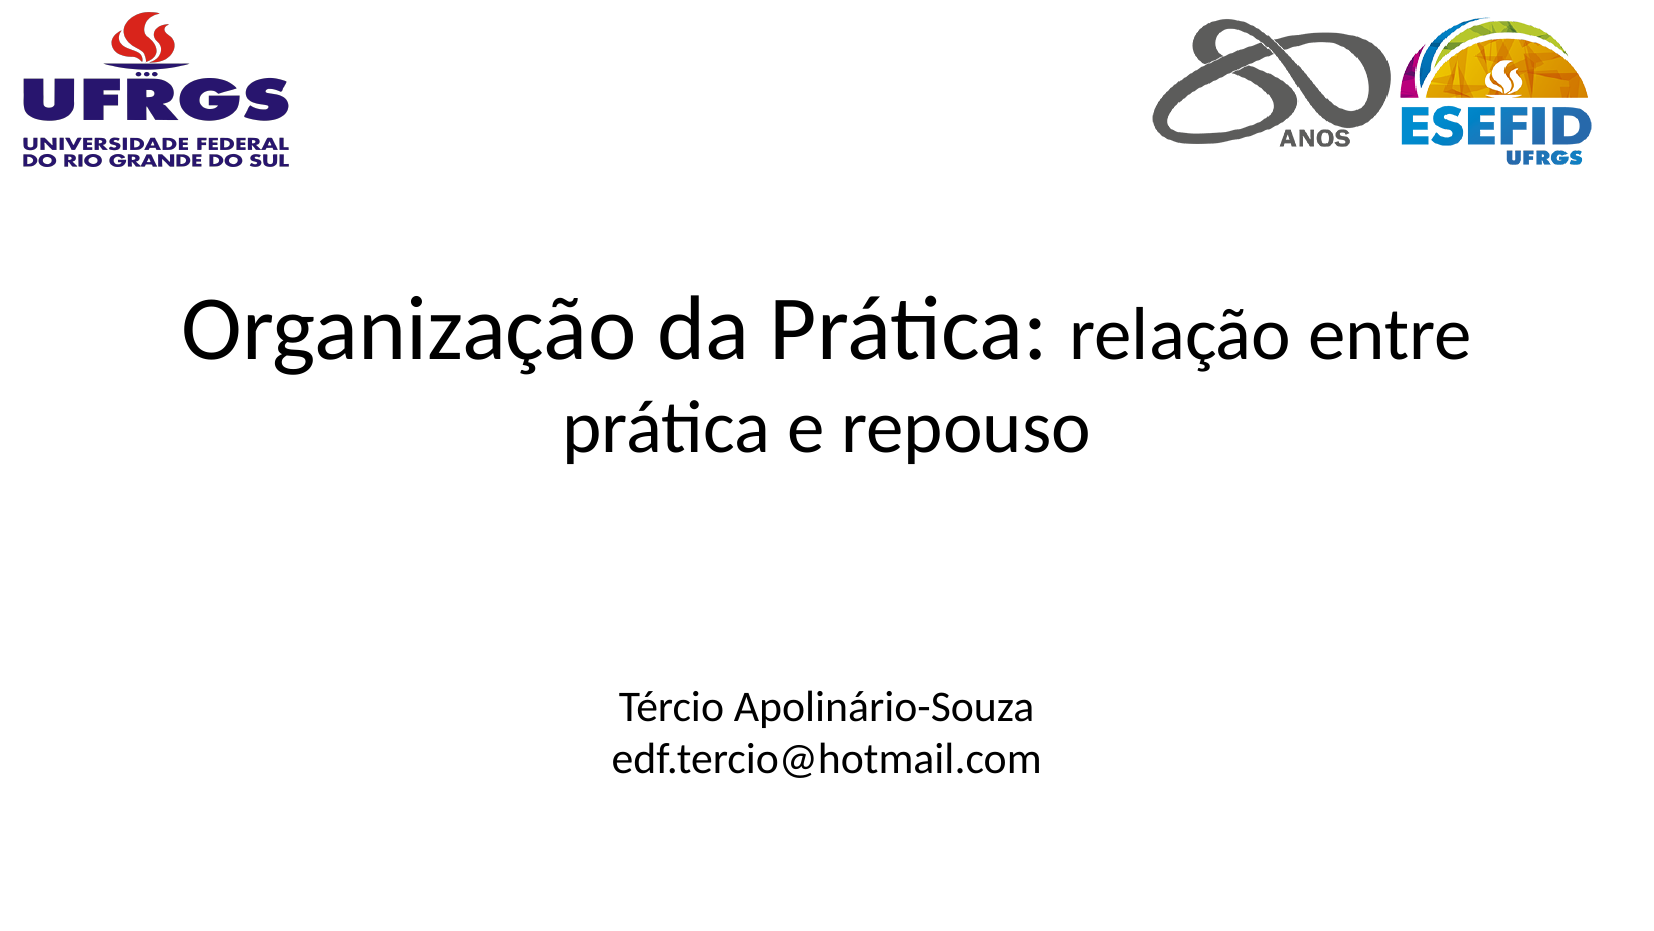

# Organização da Prática: relação entre prática e repouso Tércio Apolinário-Souza edf.tercio@hotmail.com